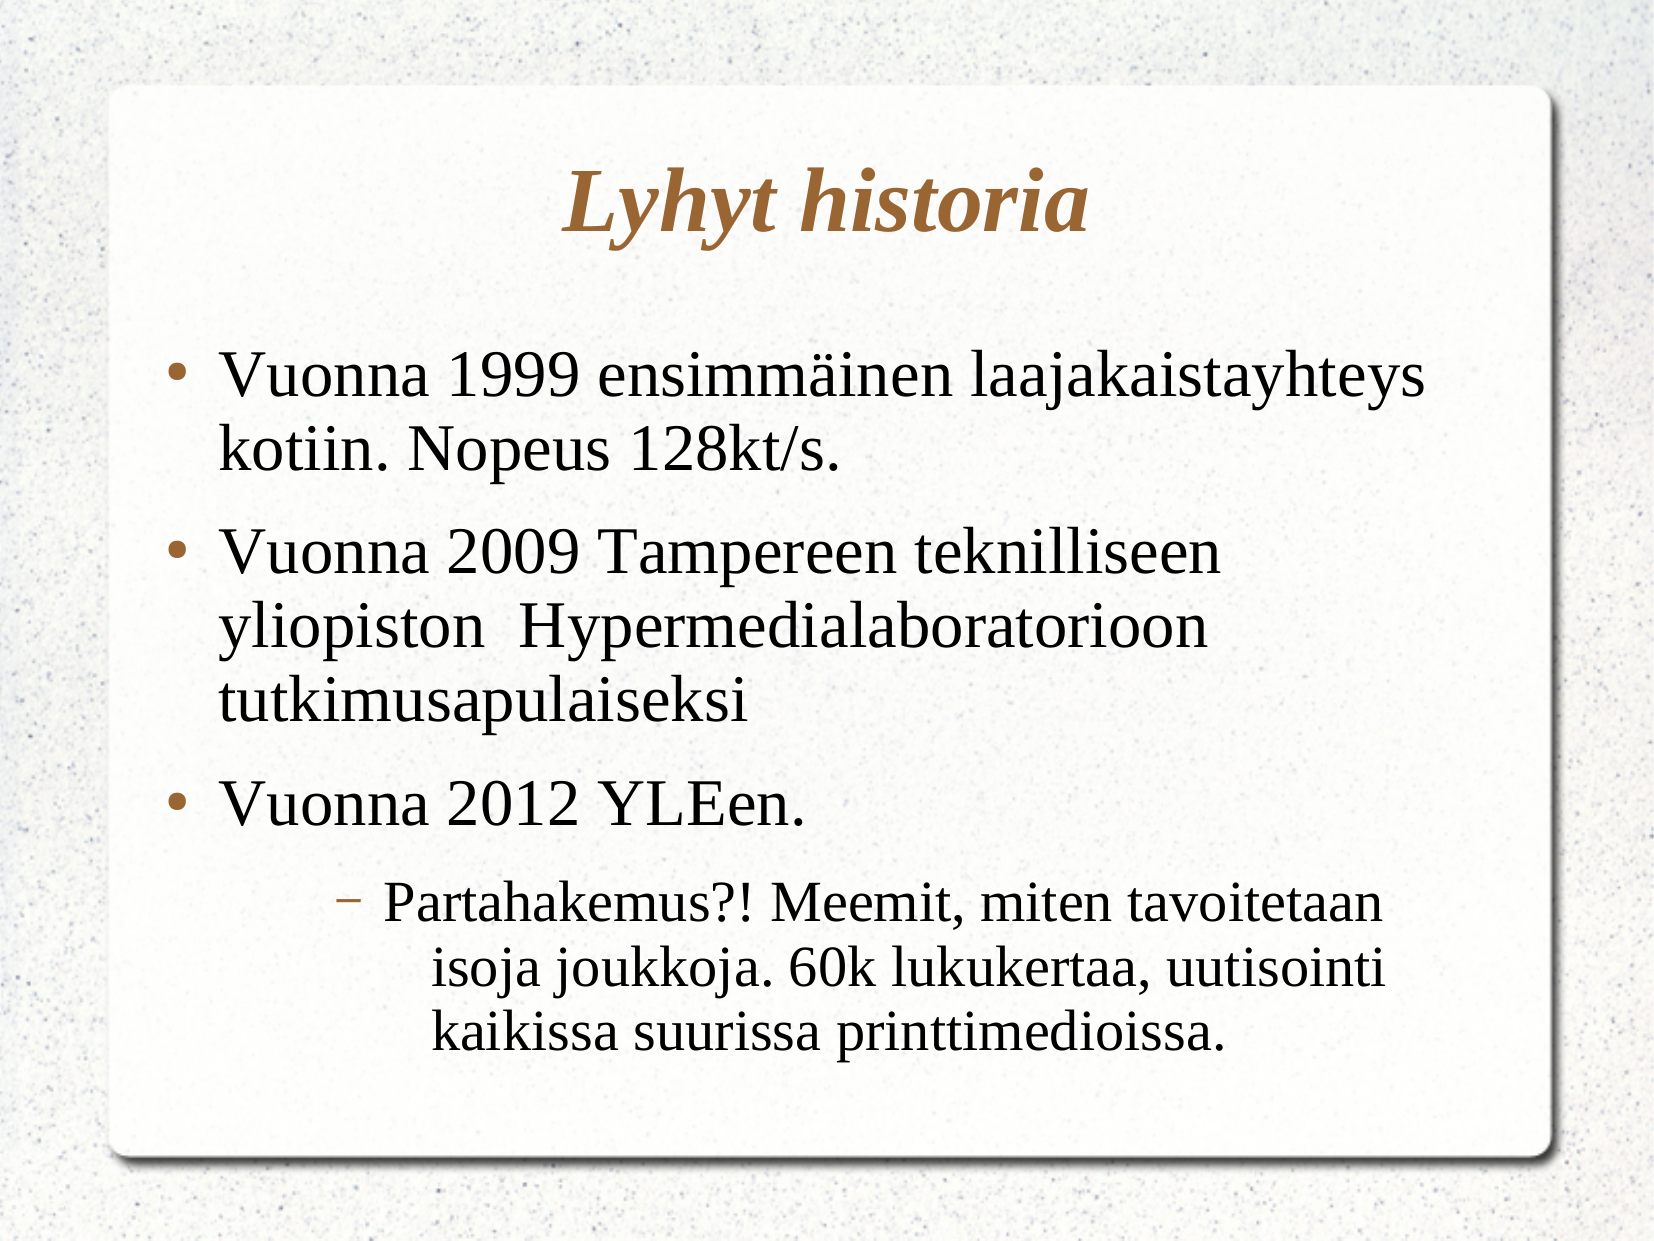

# Lyhyt historia
Vuonna 1999 ensimmäinen laajakaistayhteys kotiin. Nopeus 128kt/s.
Vuonna 2009 Tampereen teknilliseen yliopiston Hypermedialaboratorioon tutkimusapulaiseksi
Vuonna 2012 YLEen.
Partahakemus?! Meemit, miten tavoitetaan isoja joukkoja. 60k lukukertaa, uutisointi kaikissa suurissa printtimedioissa.